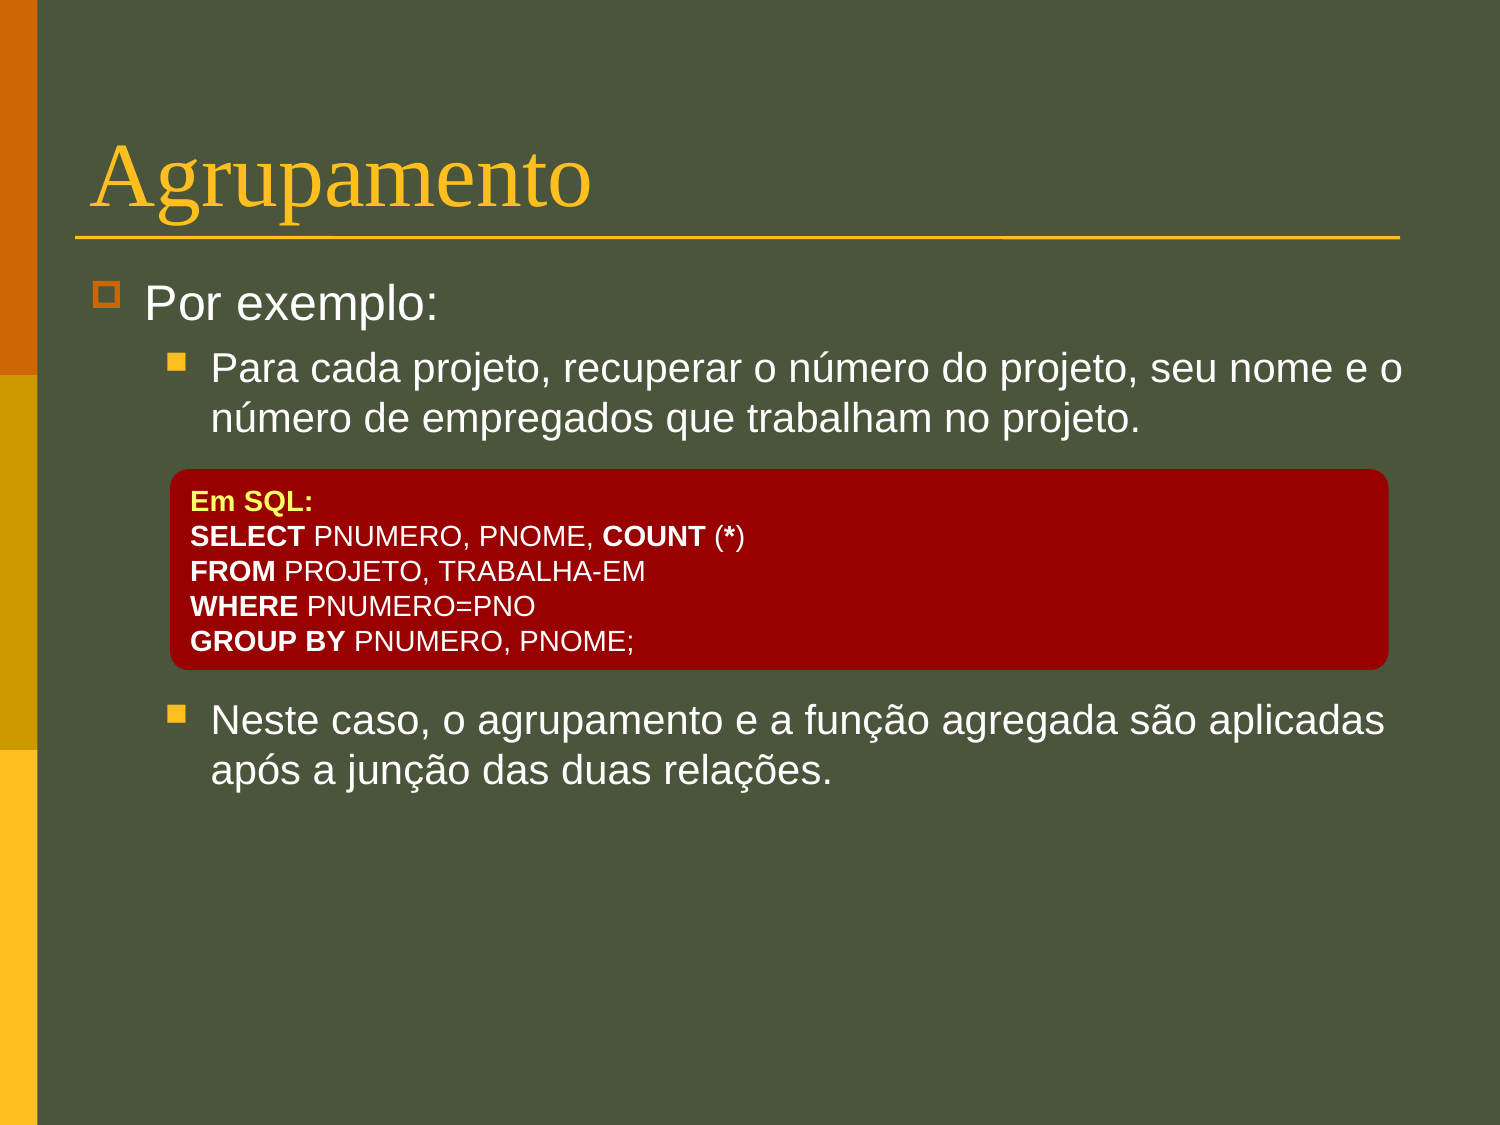

# Agrupamento
Por exemplo:
Para cada projeto, recuperar o número do projeto, seu nome e o número de empregados que trabalham no projeto.
Neste caso, o agrupamento e a função agregada são aplicadas após a junção das duas relações.
Em SQL:
SELECT PNUMERO, PNOME, COUNT (*)
FROM PROJETO, TRABALHA-EM
WHERE PNUMERO=PNO
GROUP BY PNUMERO, PNOME;